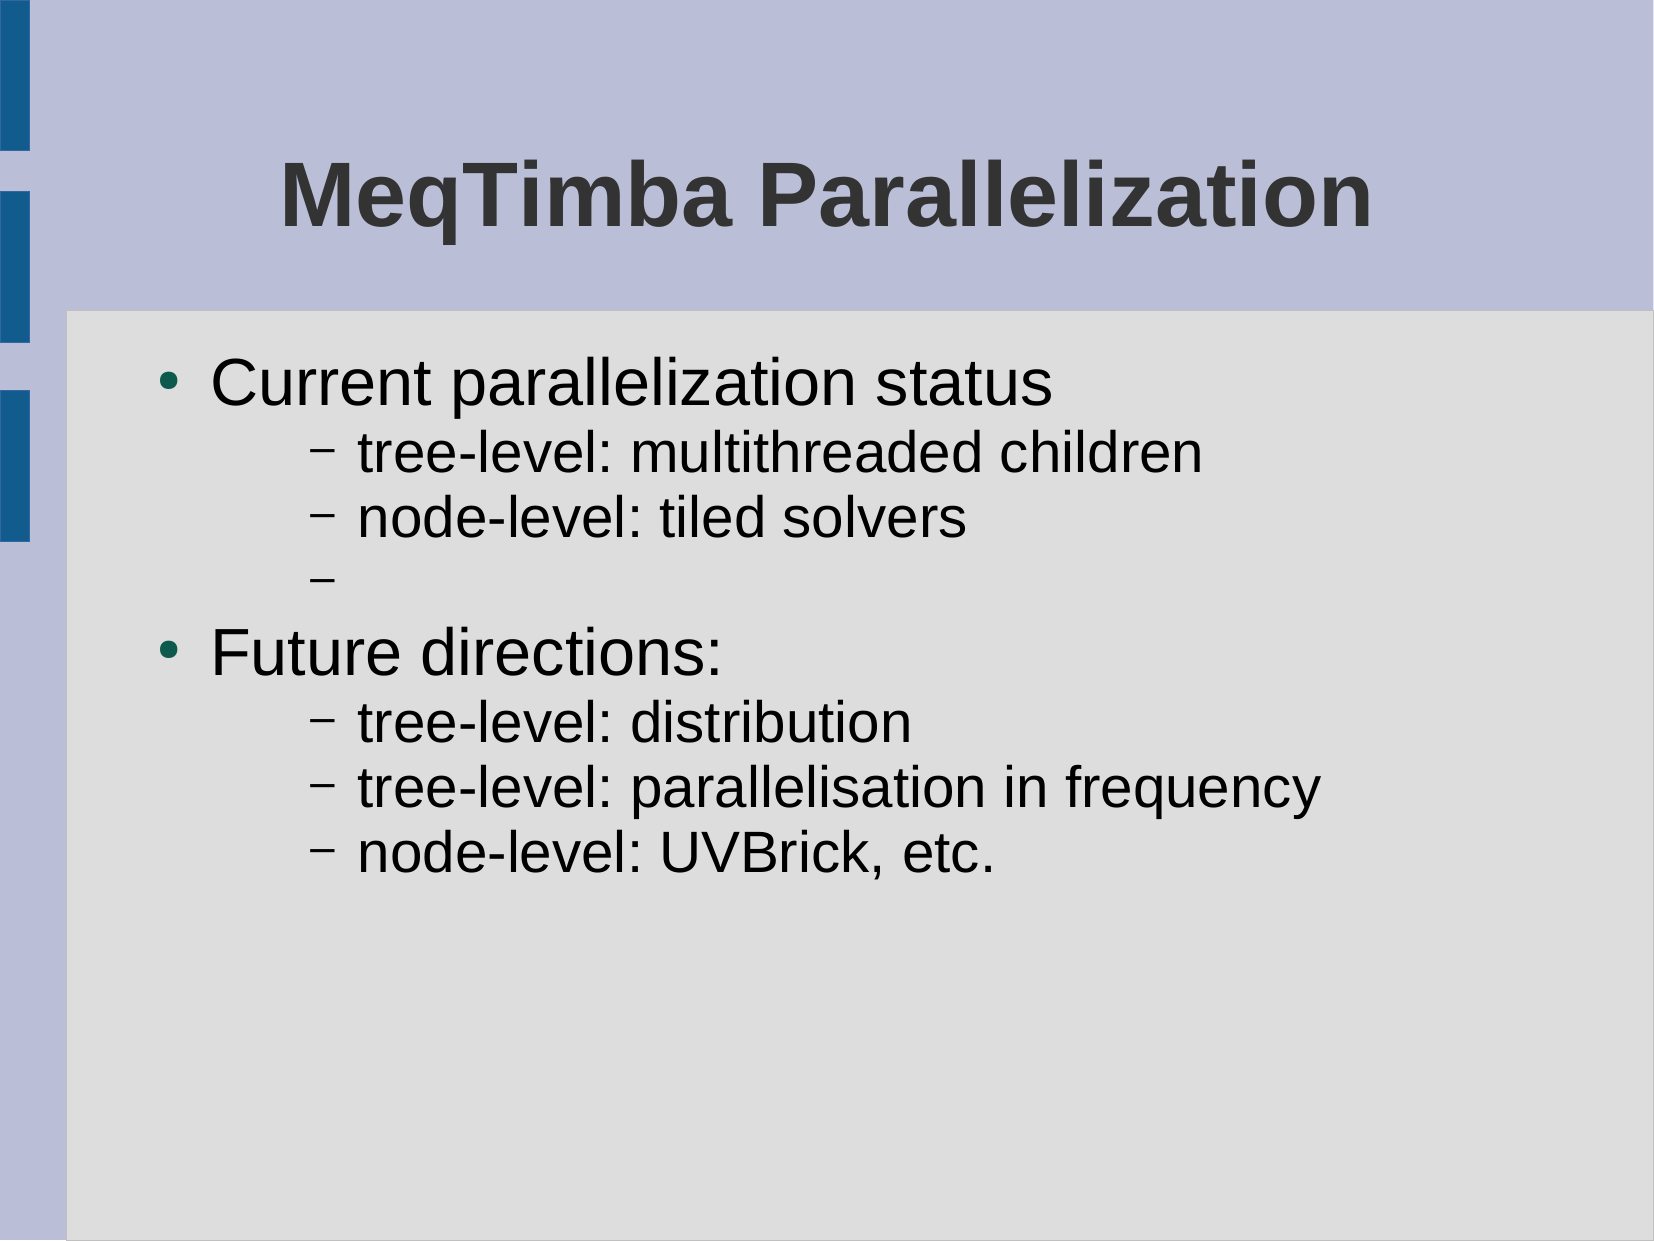

# MeqTimba Parallelization
Current parallelization status
tree-level: multithreaded children
node-level: tiled solvers
Future directions:
tree-level: distribution
tree-level: parallelisation in frequency
node-level: UVBrick, etc.